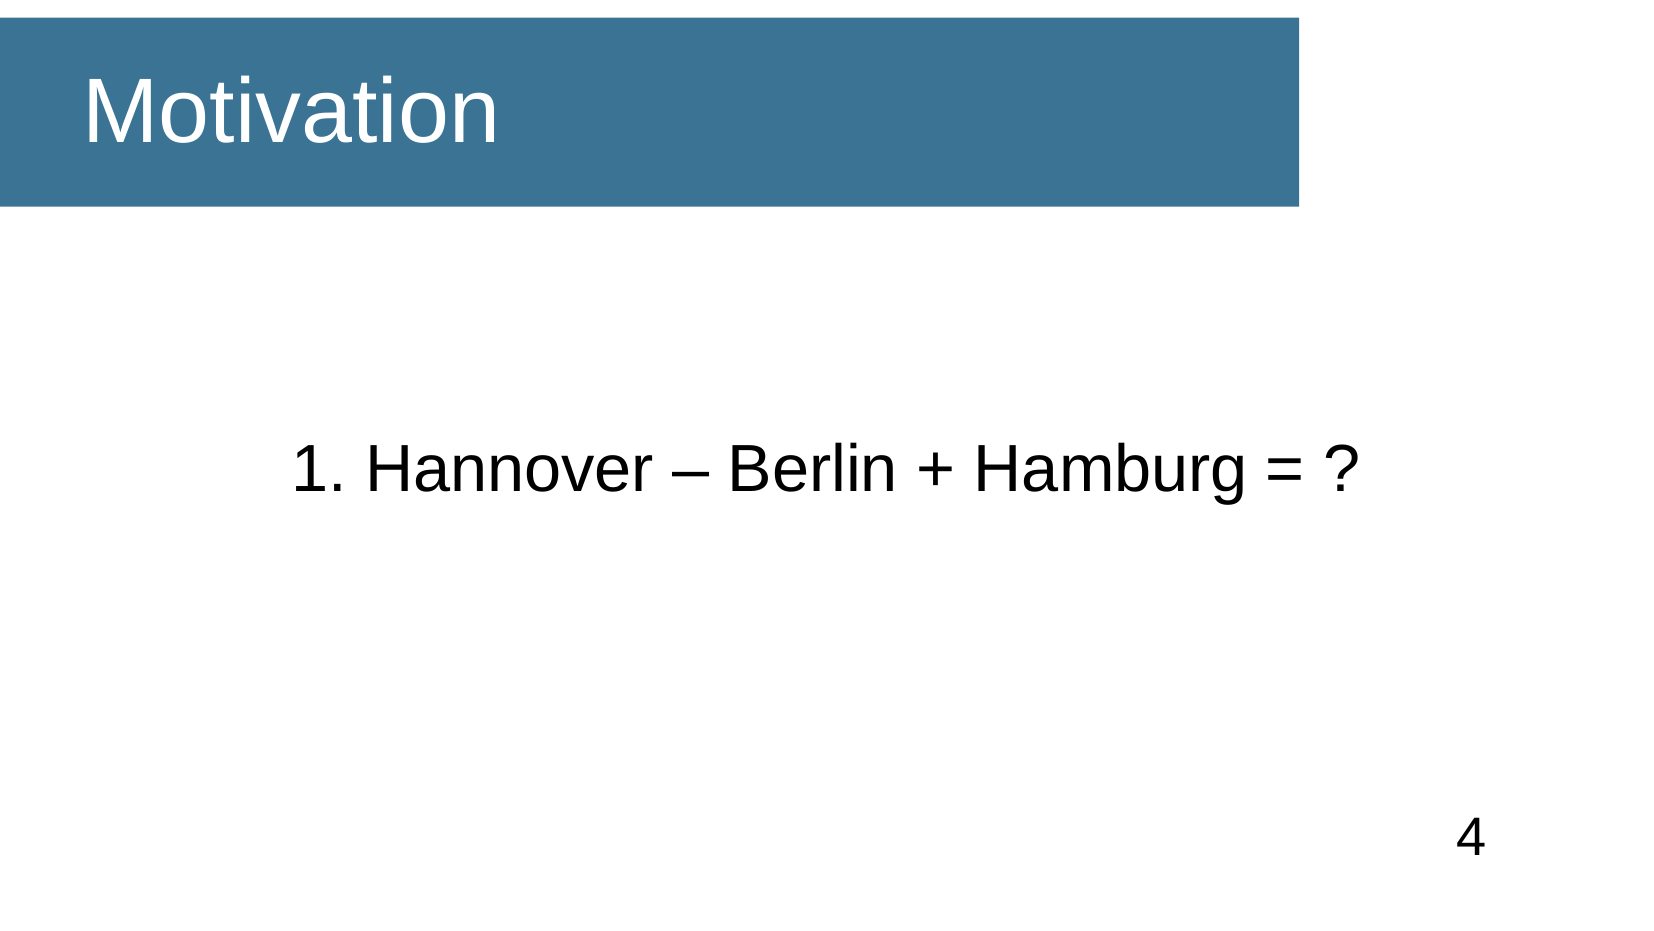

# Motivation
1. Hannover – Berlin + Hamburg = ?